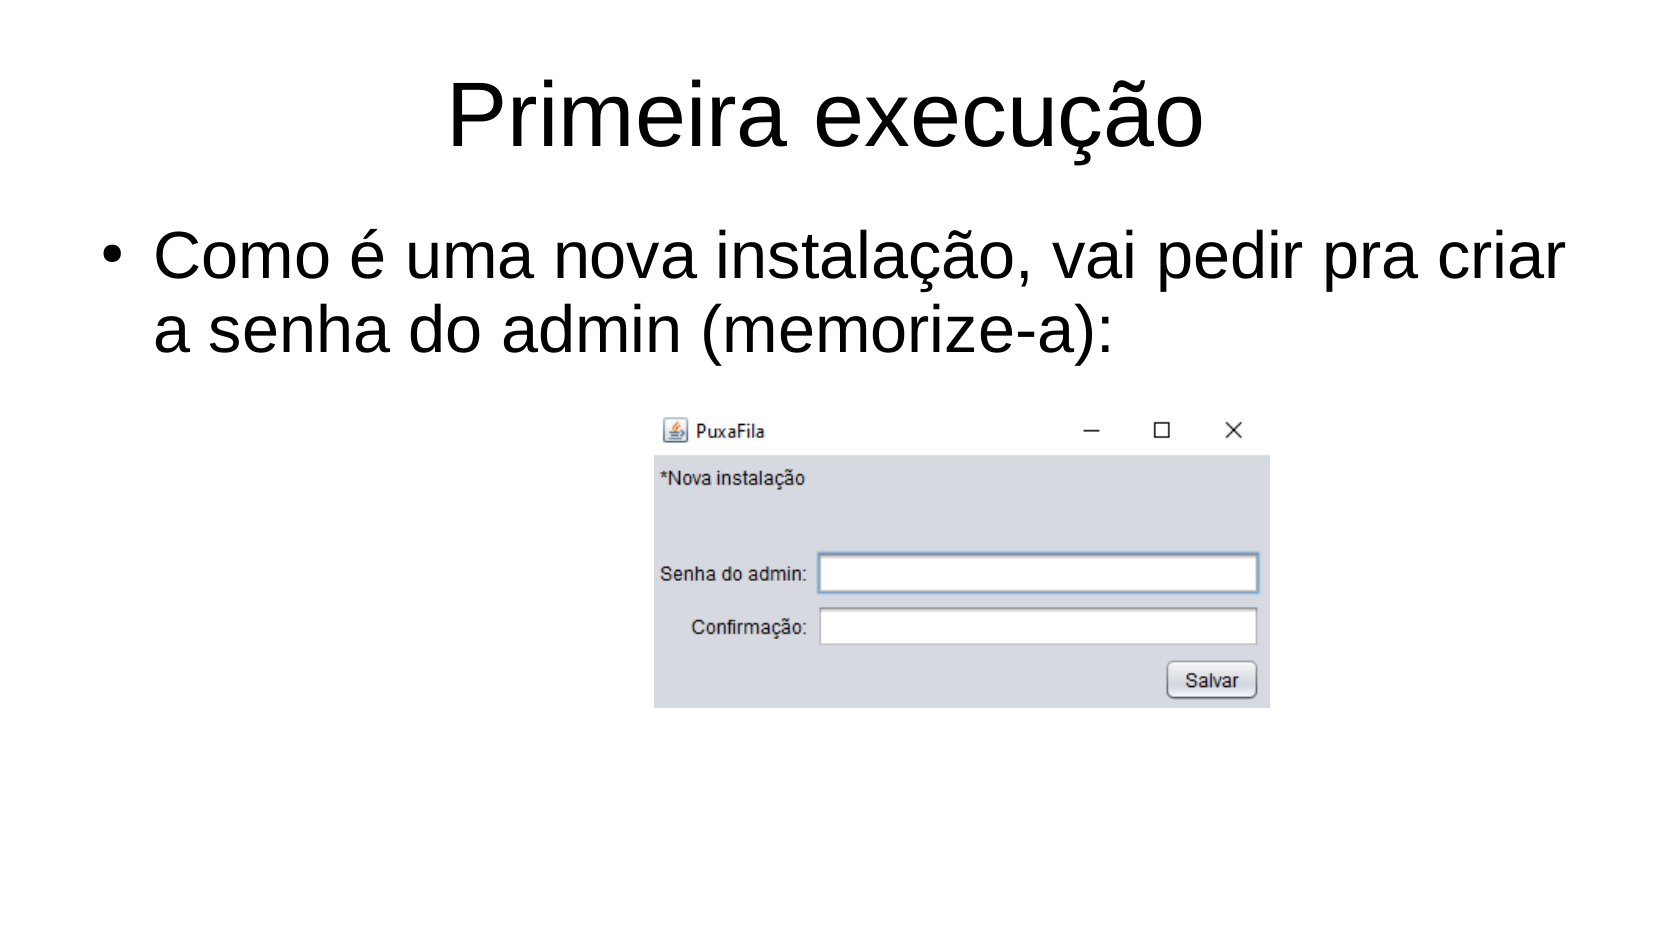

# Primeira execução
Como é uma nova instalação, vai pedir pra criar a senha do admin (memorize-a):